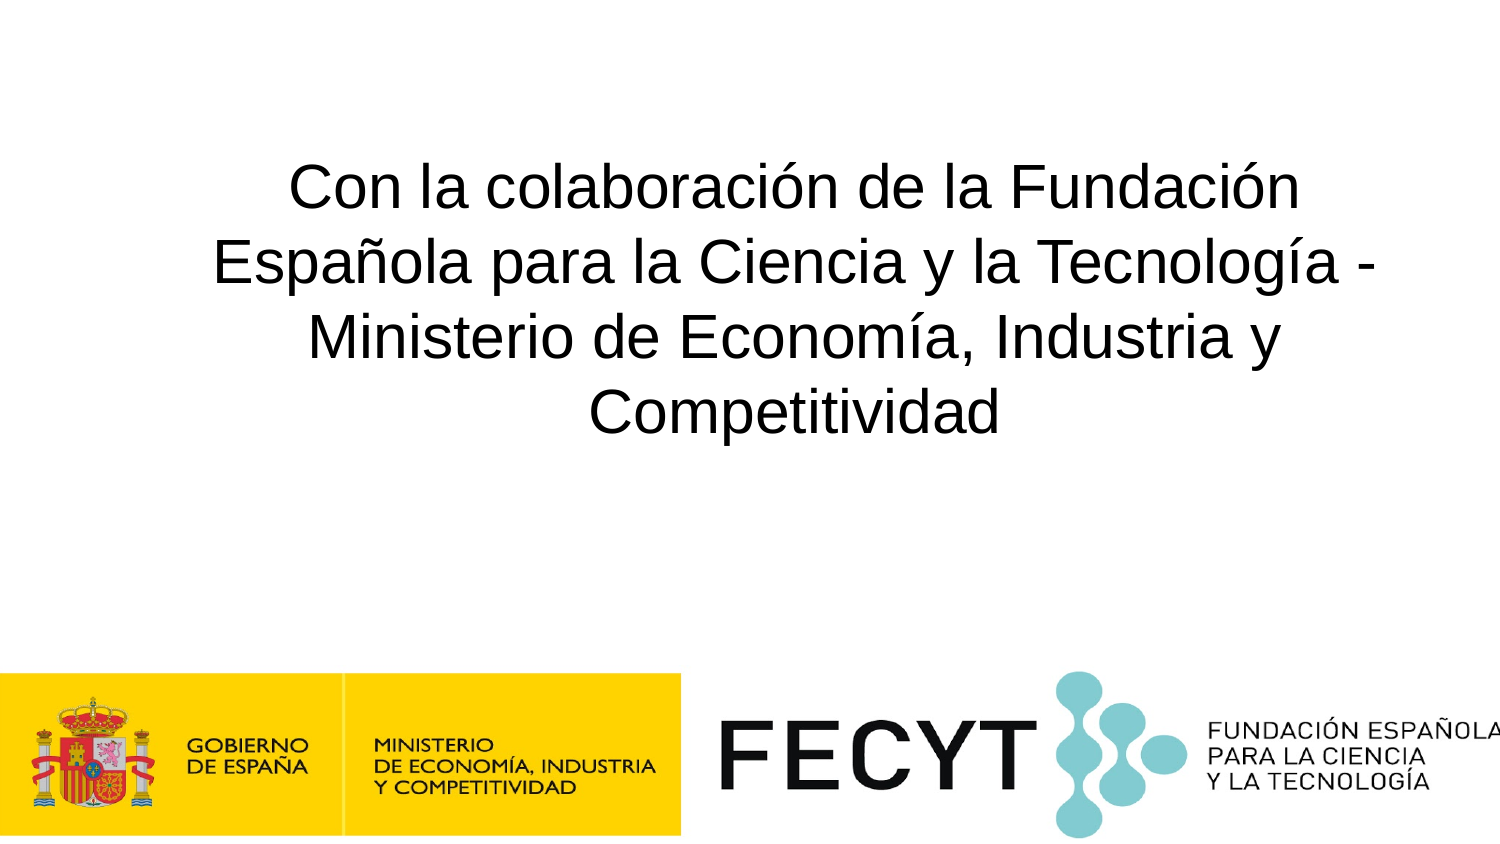

Con la colaboración de la Fundación Española para la Ciencia y la Tecnología - Ministerio de Economía, Industria y Competitividad